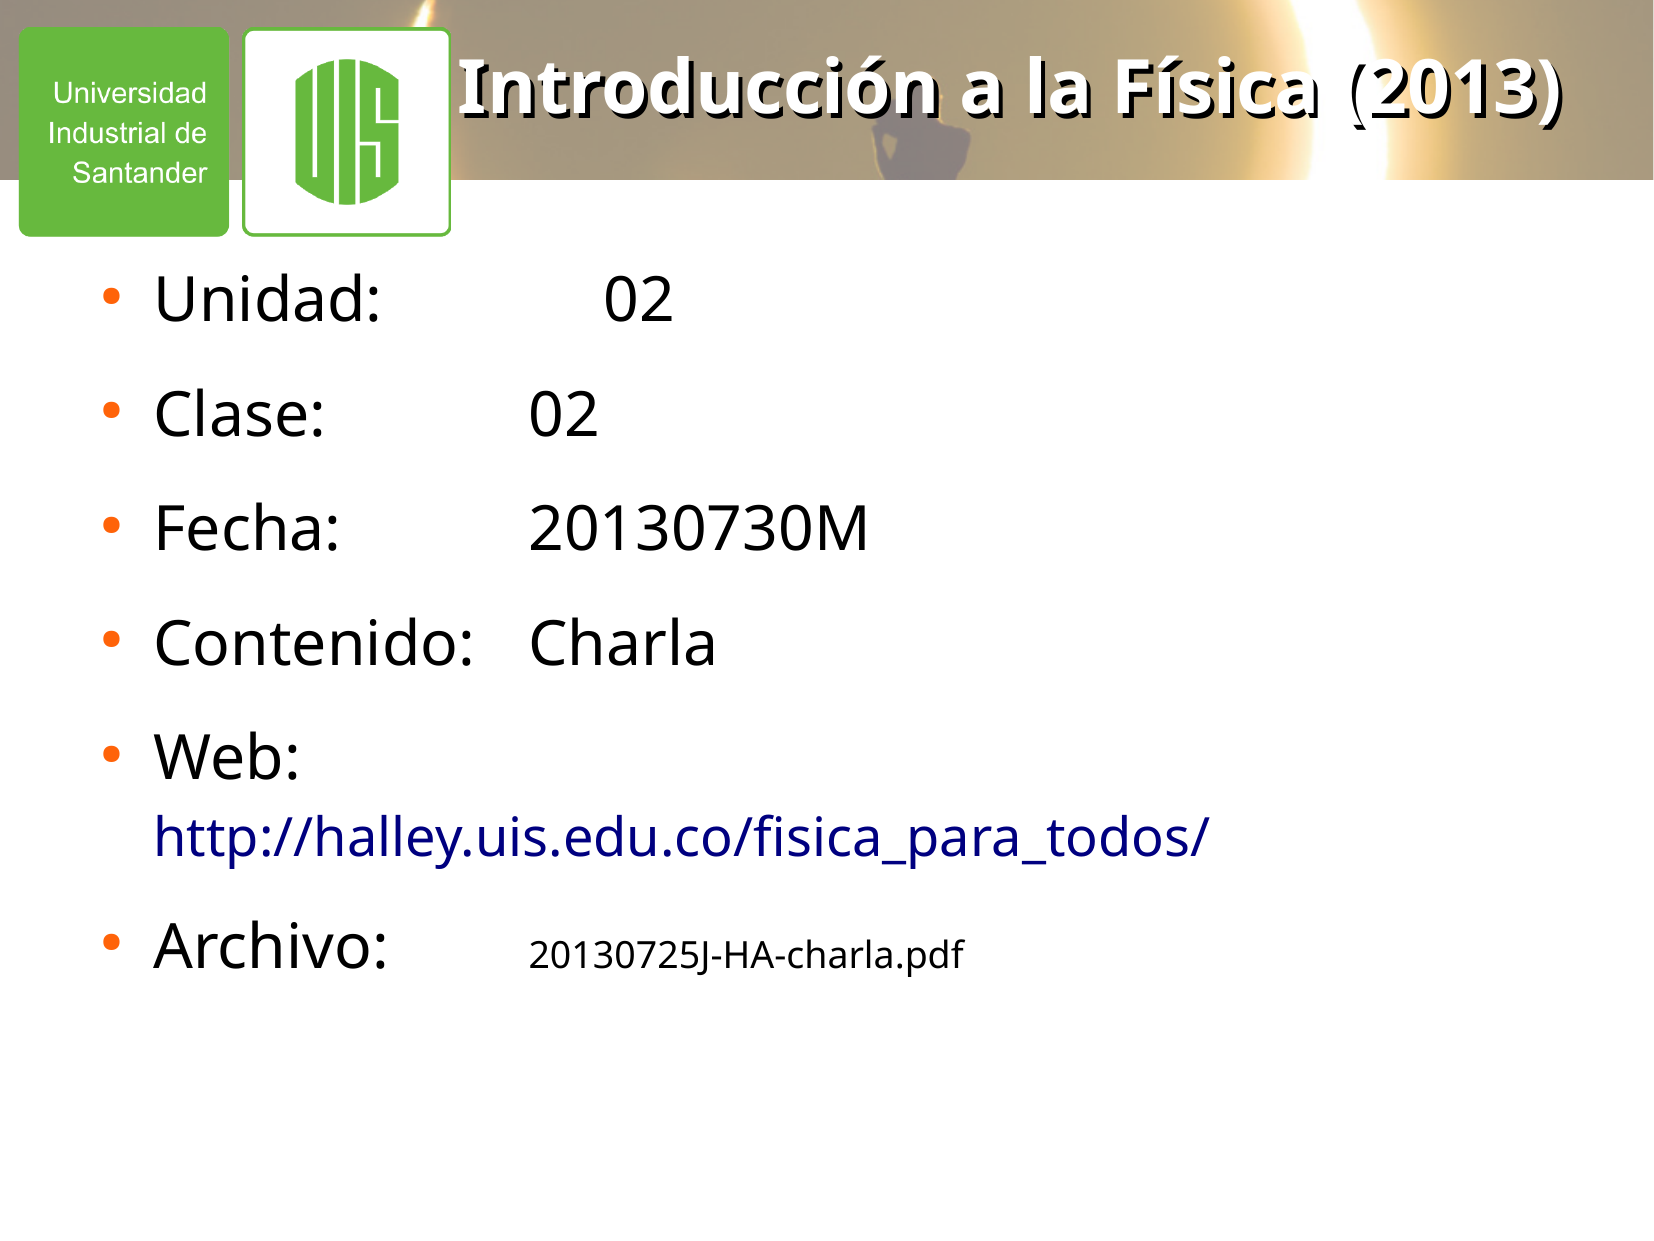

# Introducción a la Física (2013)
Unidad:			02
Clase:			02
Fecha:			20130730M
Contenido:	Charla
Web:				http://halley.uis.edu.co/fisica_para_todos/
Archivo:		20130725J-HA-charla.pdf